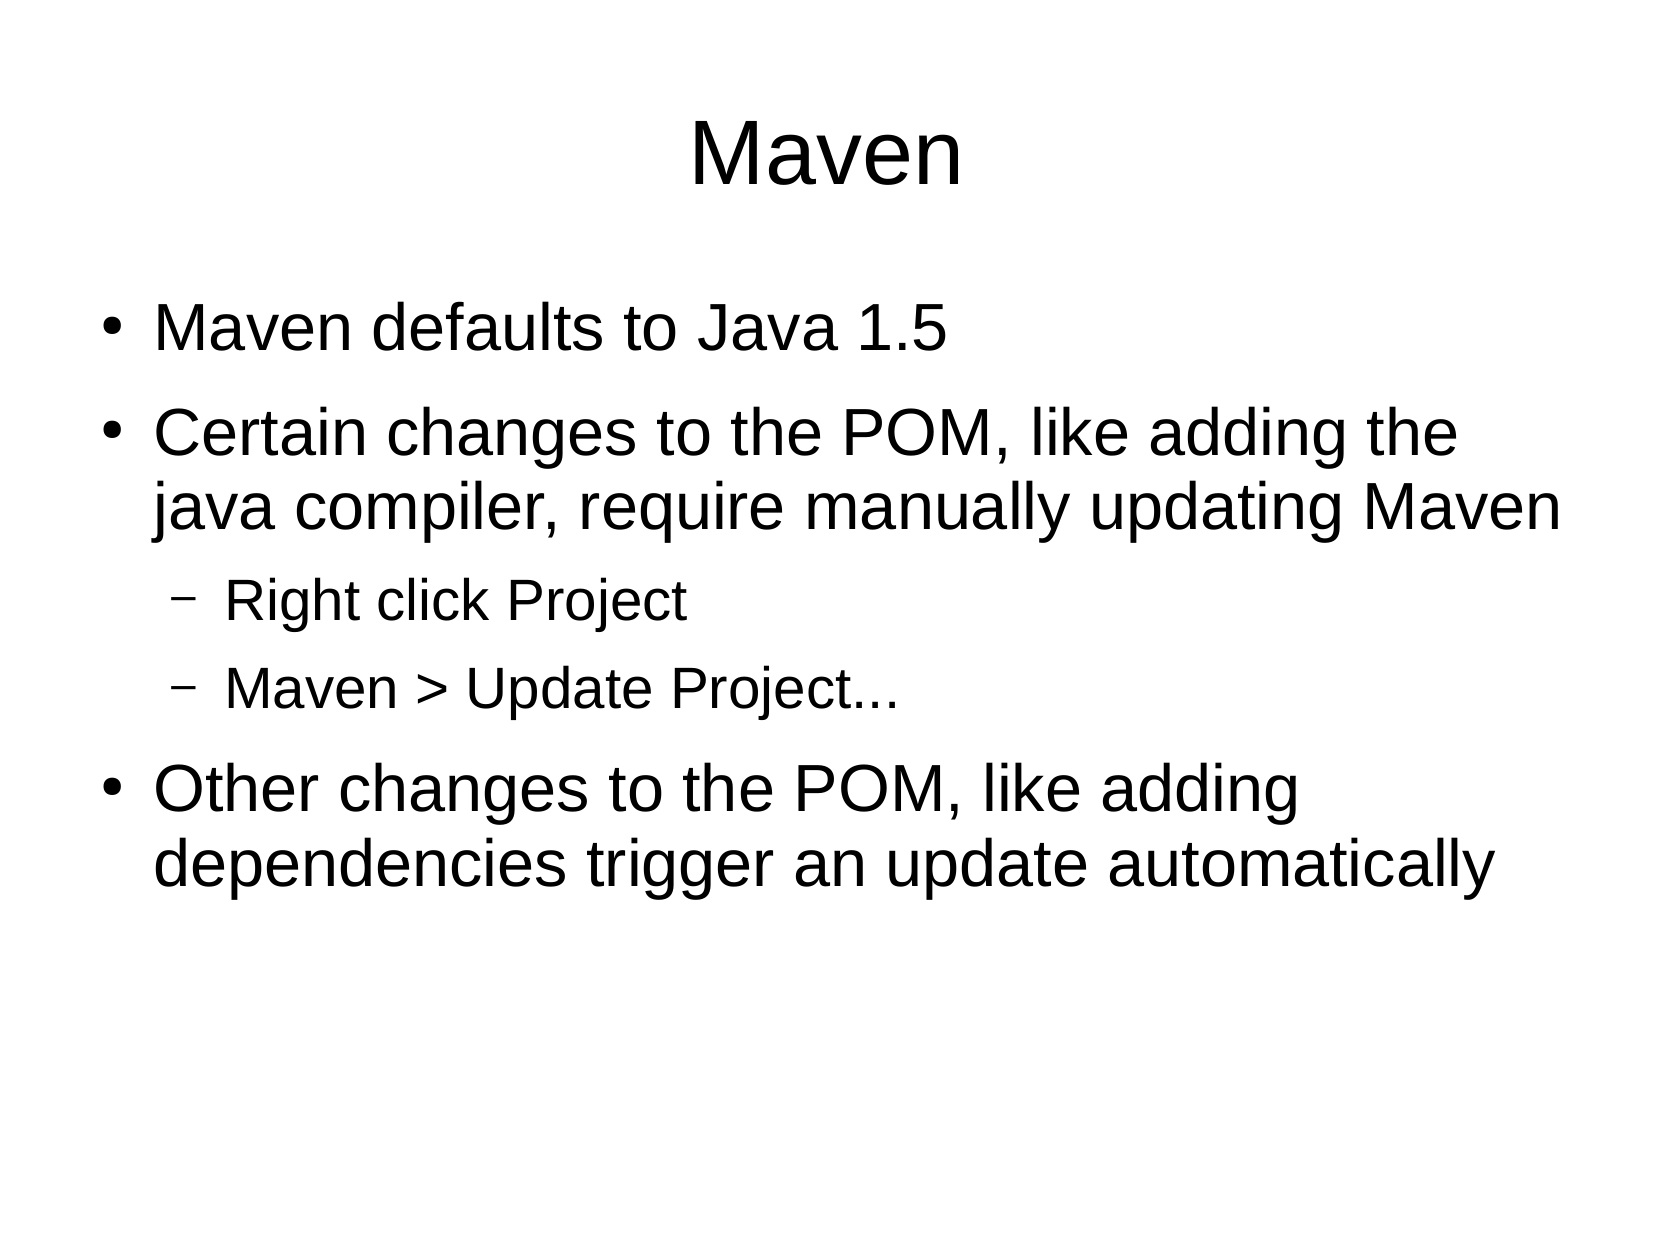

# Maven
Maven defaults to Java 1.5
Certain changes to the POM, like adding the java compiler, require manually updating Maven
Right click Project
Maven > Update Project...
Other changes to the POM, like adding dependencies trigger an update automatically